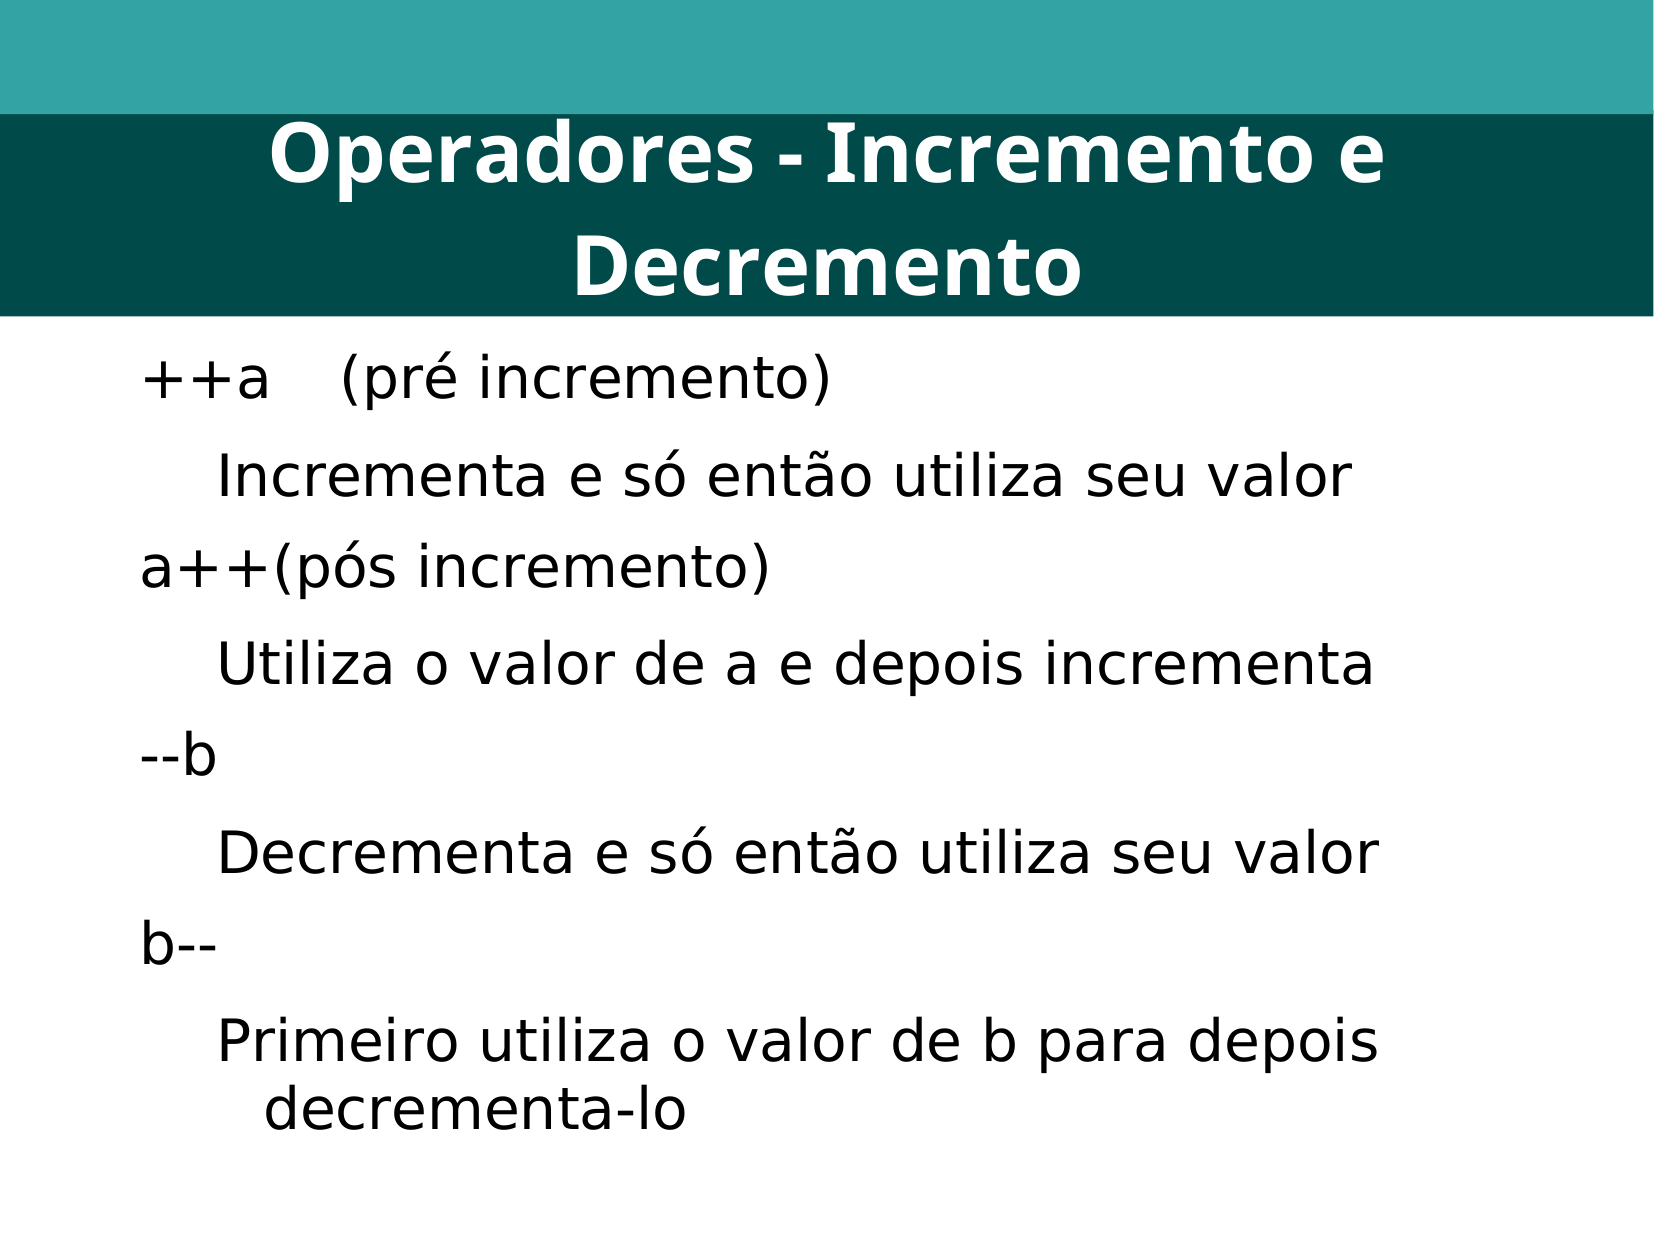

# Operadores - Incremento e Decremento
++a	(pré incremento)
Incrementa e só então utiliza seu valor
a++(pós incremento)
Utiliza o valor de a e depois incrementa
--b
Decrementa e só então utiliza seu valor
b--
Primeiro utiliza o valor de b para depois decrementa-lo